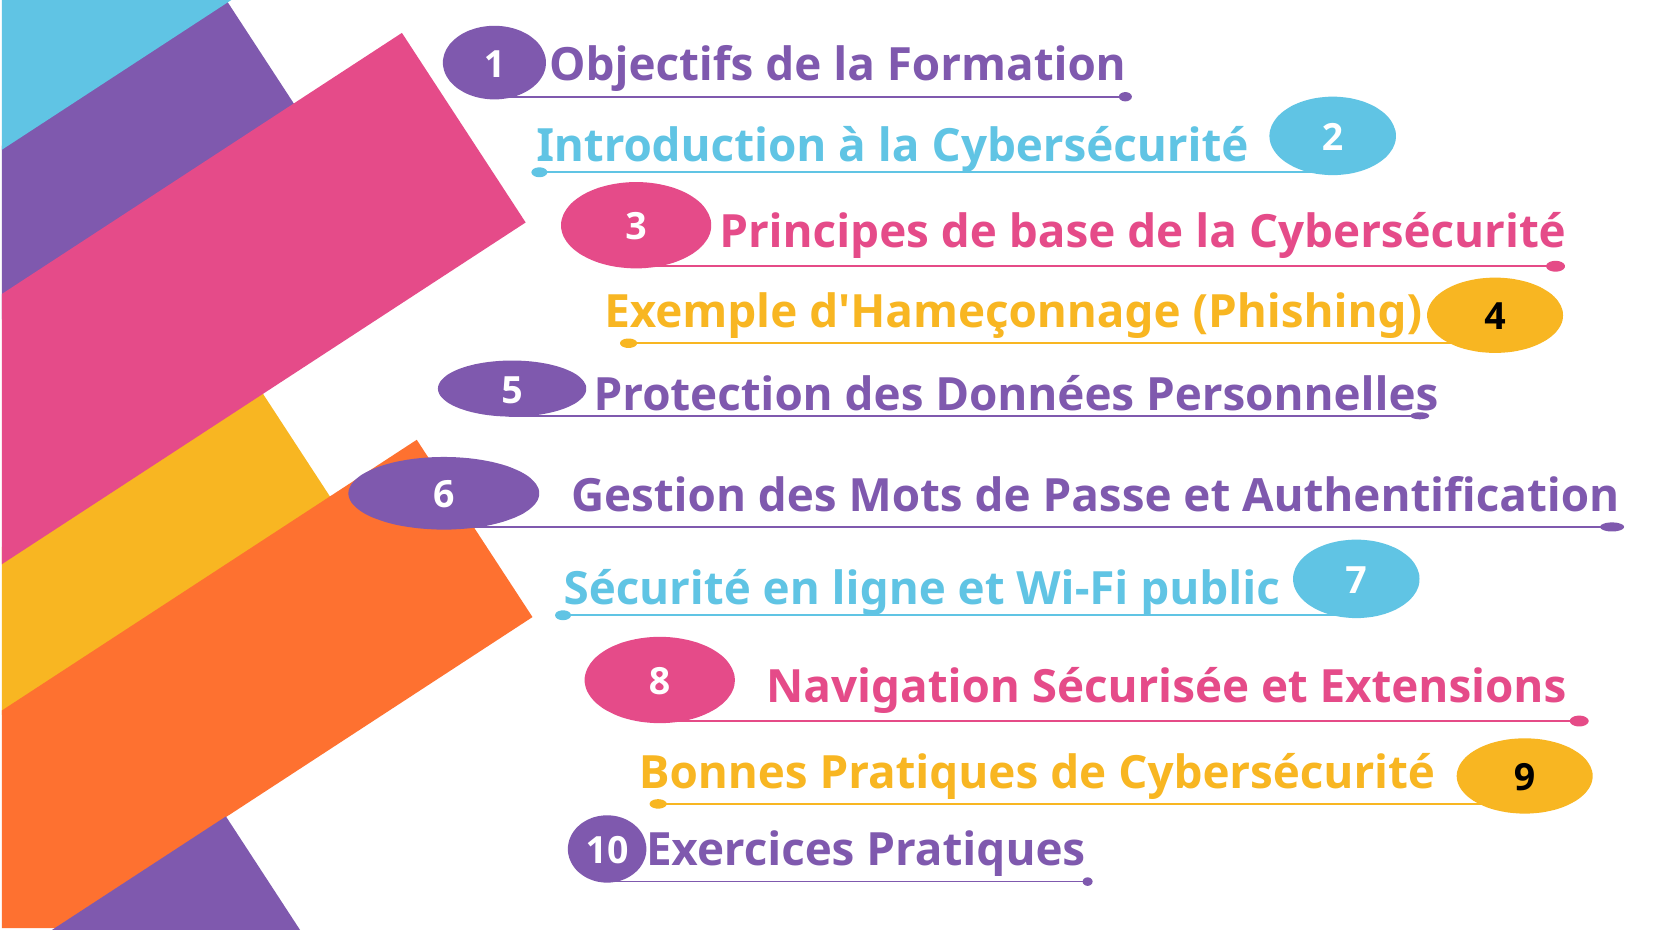

# Objectifs de la Formation
1
Introduction à la Cybersécurité
2
Principes de base de la Cybersécurité
3
Exemple d'Hameçonnage (Phishing)
4
Protection des Données Personnelles
5
Gestion des Mots de Passe et Authentification
6
 Sécurité en ligne et Wi-Fi public
7
Navigation Sécurisée et Extensions
8
Bonnes Pratiques de Cybersécurité
9
Exercices Pratiques
10